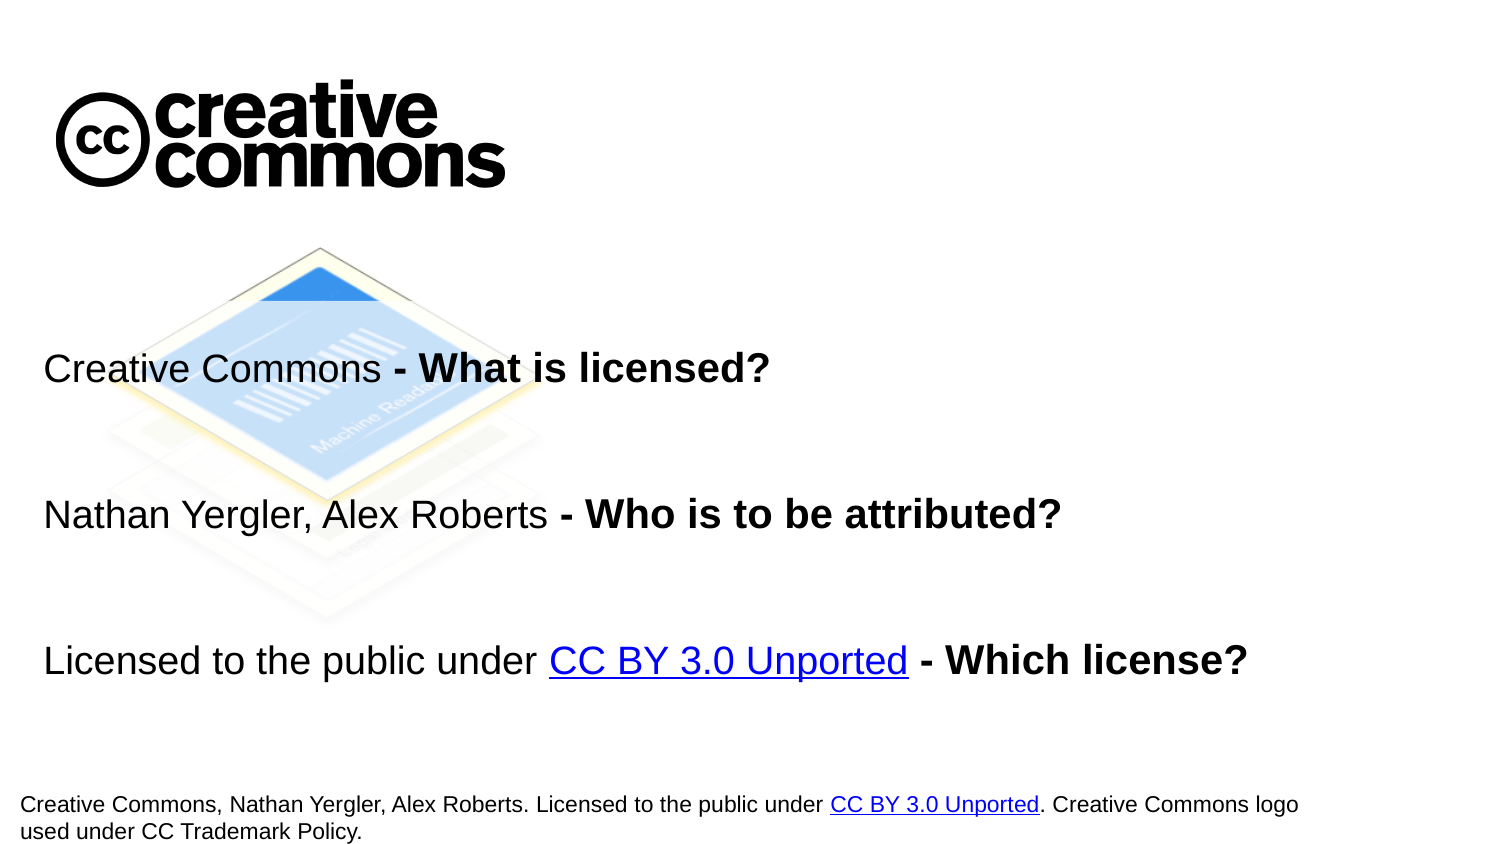

Creative Commons - What is licensed?
Nathan Yergler, Alex Roberts - Who is to be attributed?
Licensed to the public under CC BY 3.0 Unported - Which license?
Creative Commons, Nathan Yergler, Alex Roberts. Licensed to the public under CC BY 3.0 Unported. Creative Commons logo used under CC Trademark Policy.